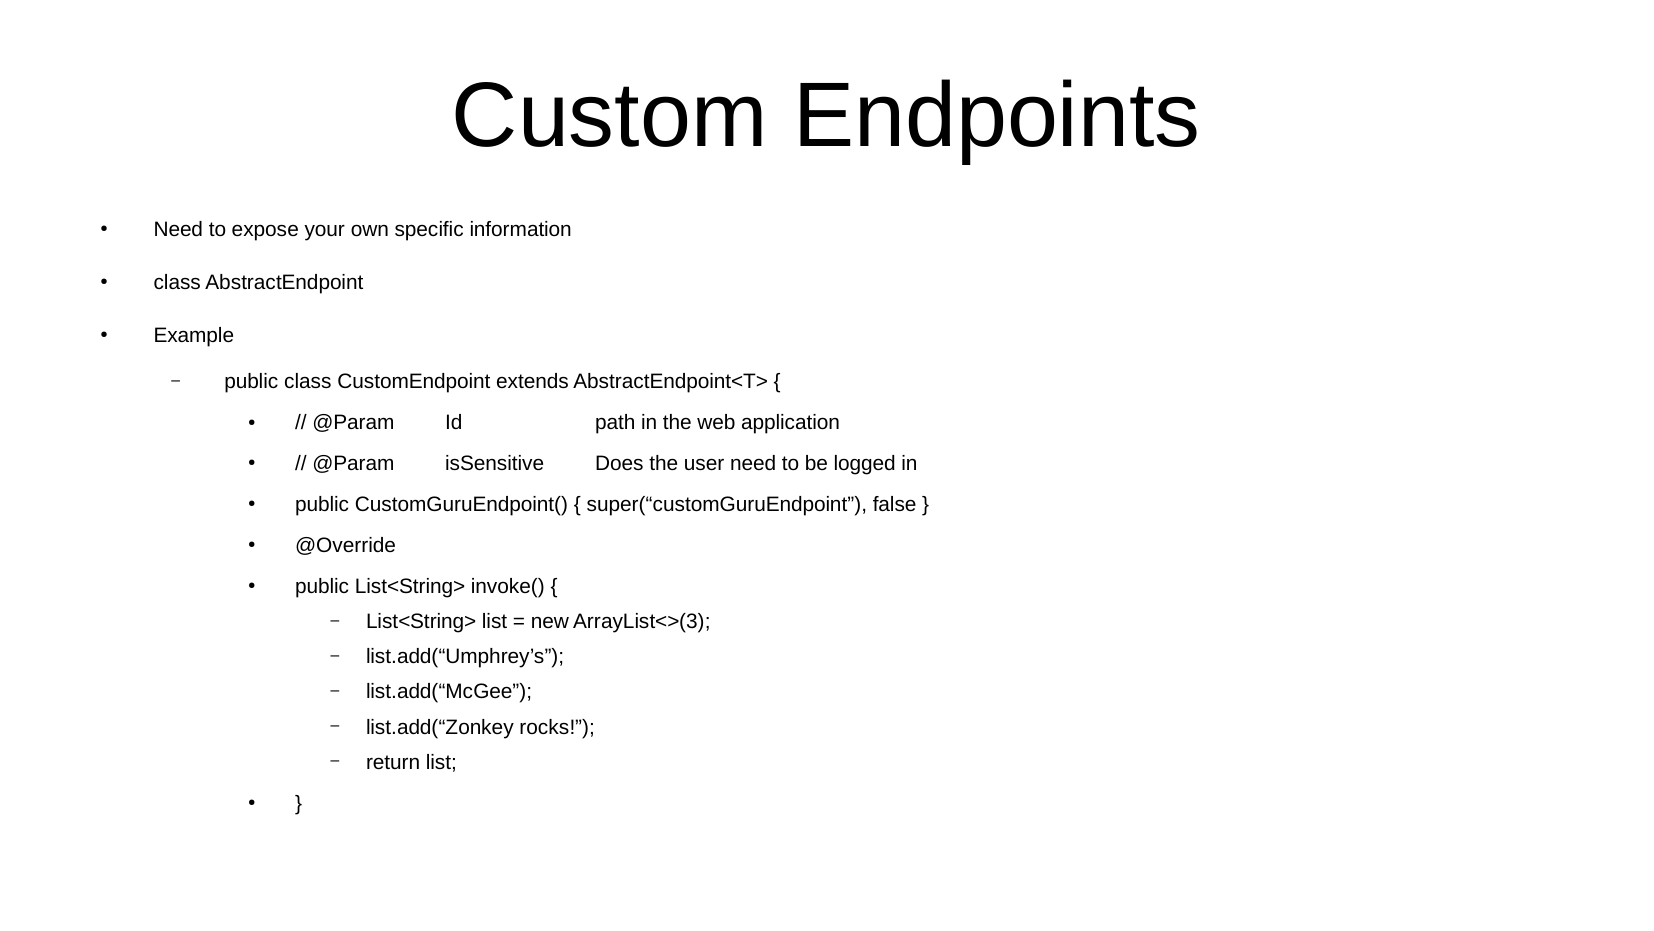

# Custom Endpoints
Need to expose your own specific information
class AbstractEndpoint
Example
public class CustomEndpoint extends AbstractEndpoint<T> {
// @Param 	Id		path in the web application
// @Param	isSensitive	Does the user need to be logged in
public CustomGuruEndpoint() { super(“customGuruEndpoint”), false }
@Override
public List<String> invoke() {
List<String> list = new ArrayList<>(3);
list.add(“Umphrey’s”);
list.add(“McGee”);
list.add(“Zonkey rocks!”);
return list;
}